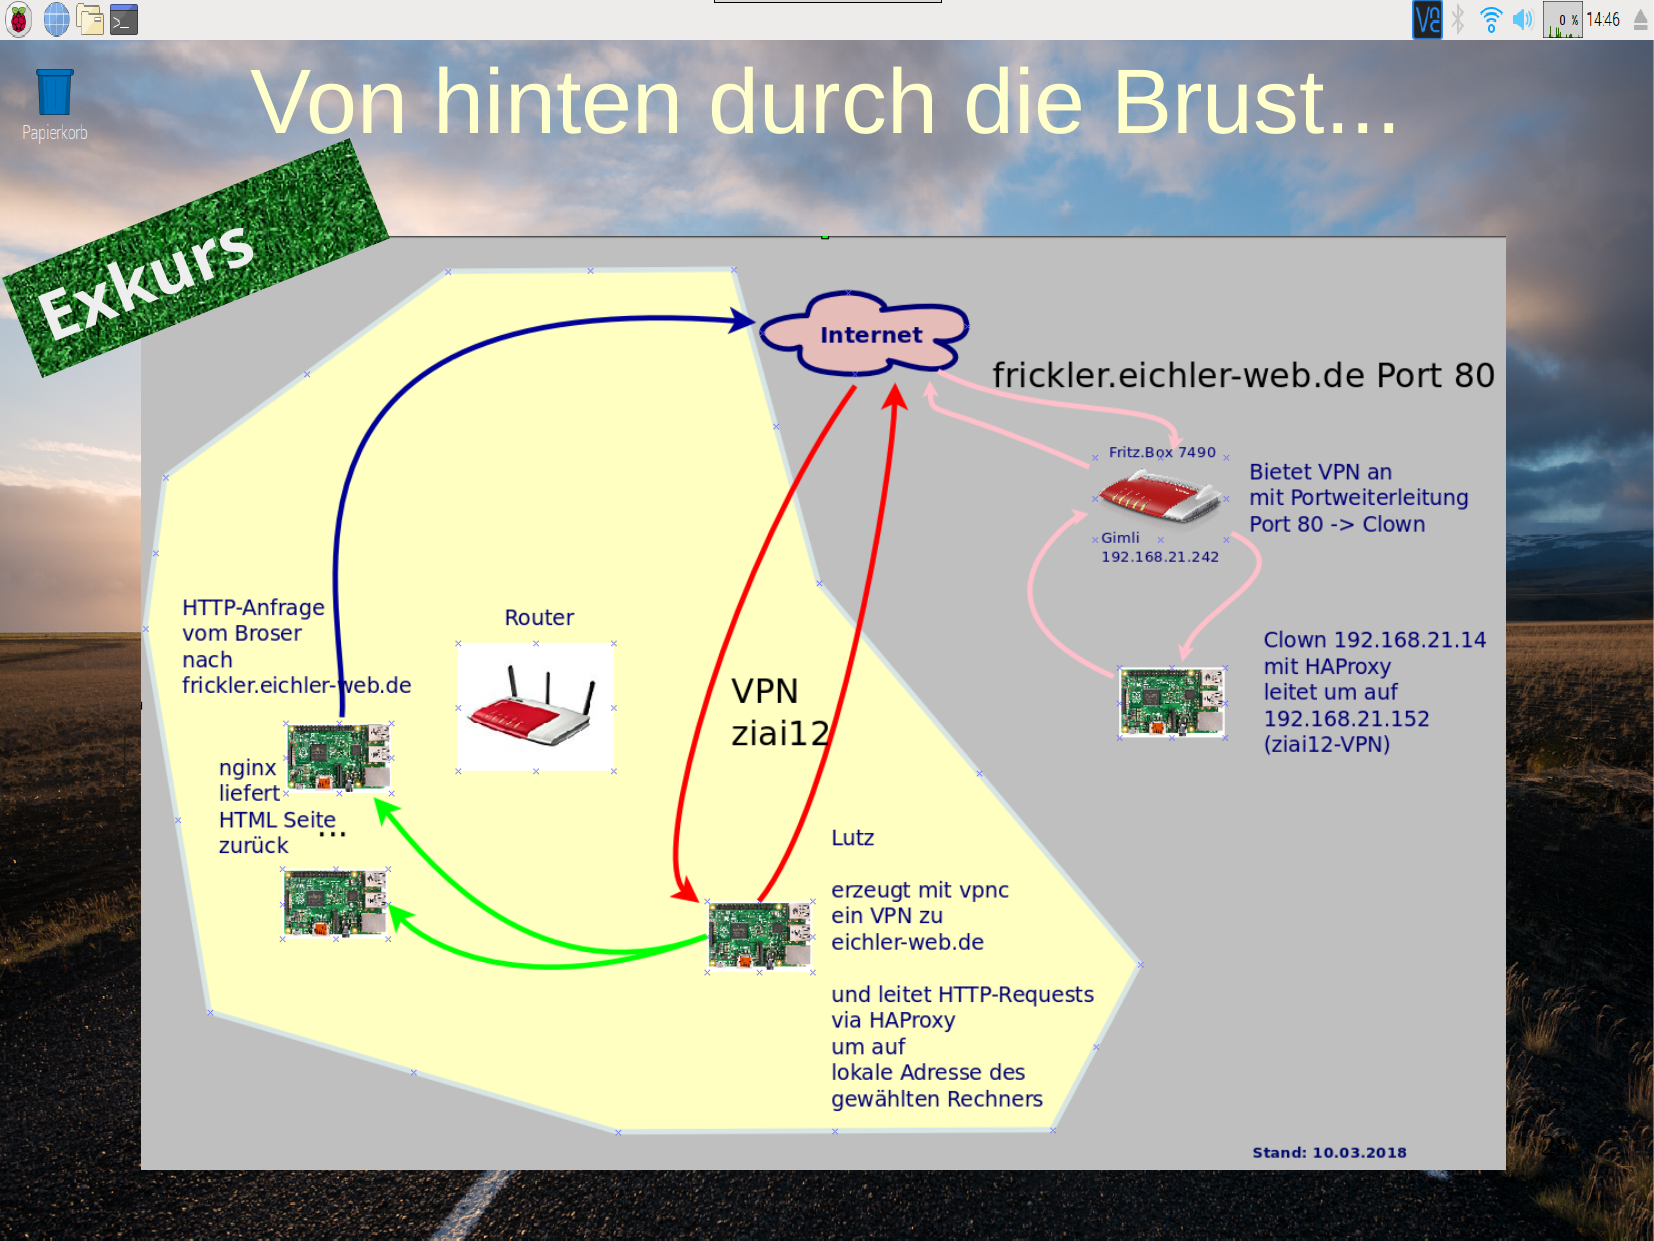

# Von hinten durch die Brust...
Exkurs
28